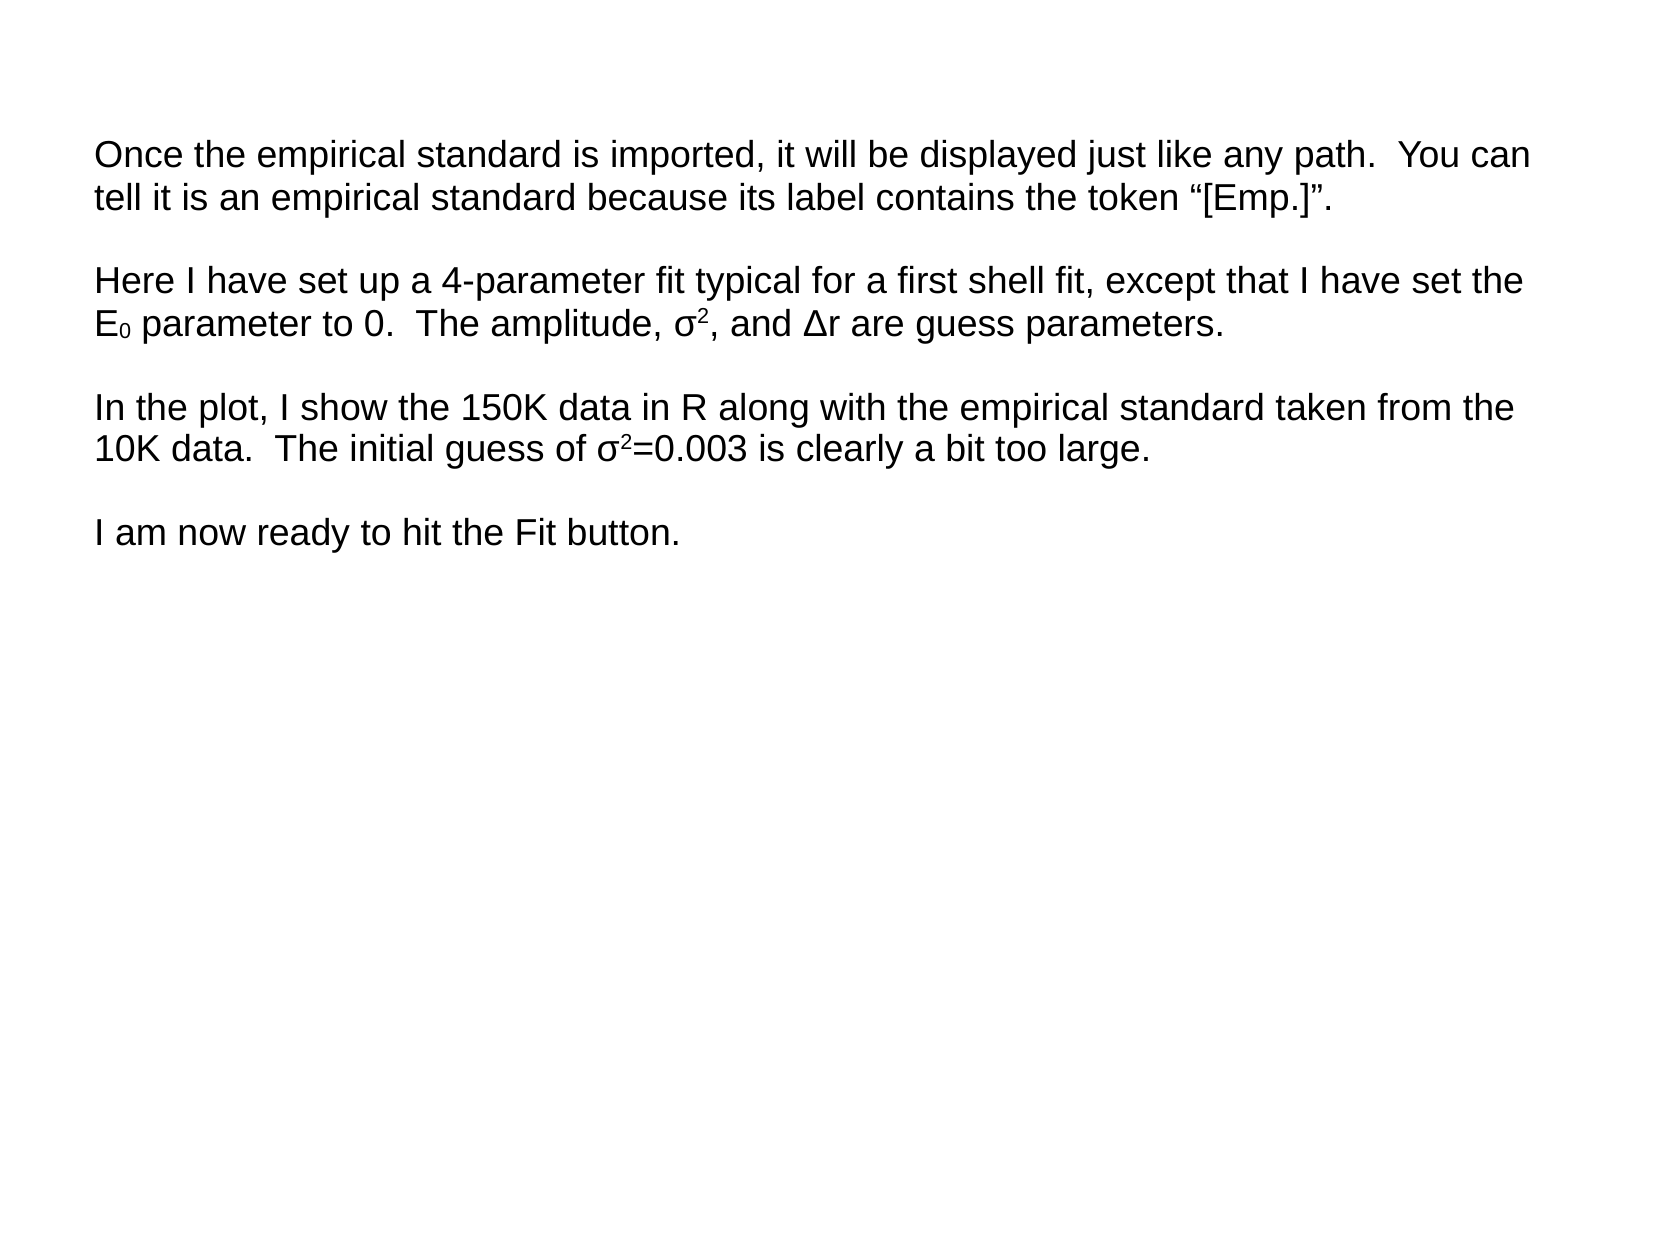

Once the empirical standard is imported, it will be displayed just like any path. You can tell it is an empirical standard because its label contains the token “[Emp.]”.
Here I have set up a 4-parameter fit typical for a first shell fit, except that I have set the E0 parameter to 0. The amplitude, σ2, and Δr are guess parameters.
In the plot, I show the 150K data in R along with the empirical standard taken from the 10K data. The initial guess of σ2=0.003 is clearly a bit too large.
I am now ready to hit the Fit button.